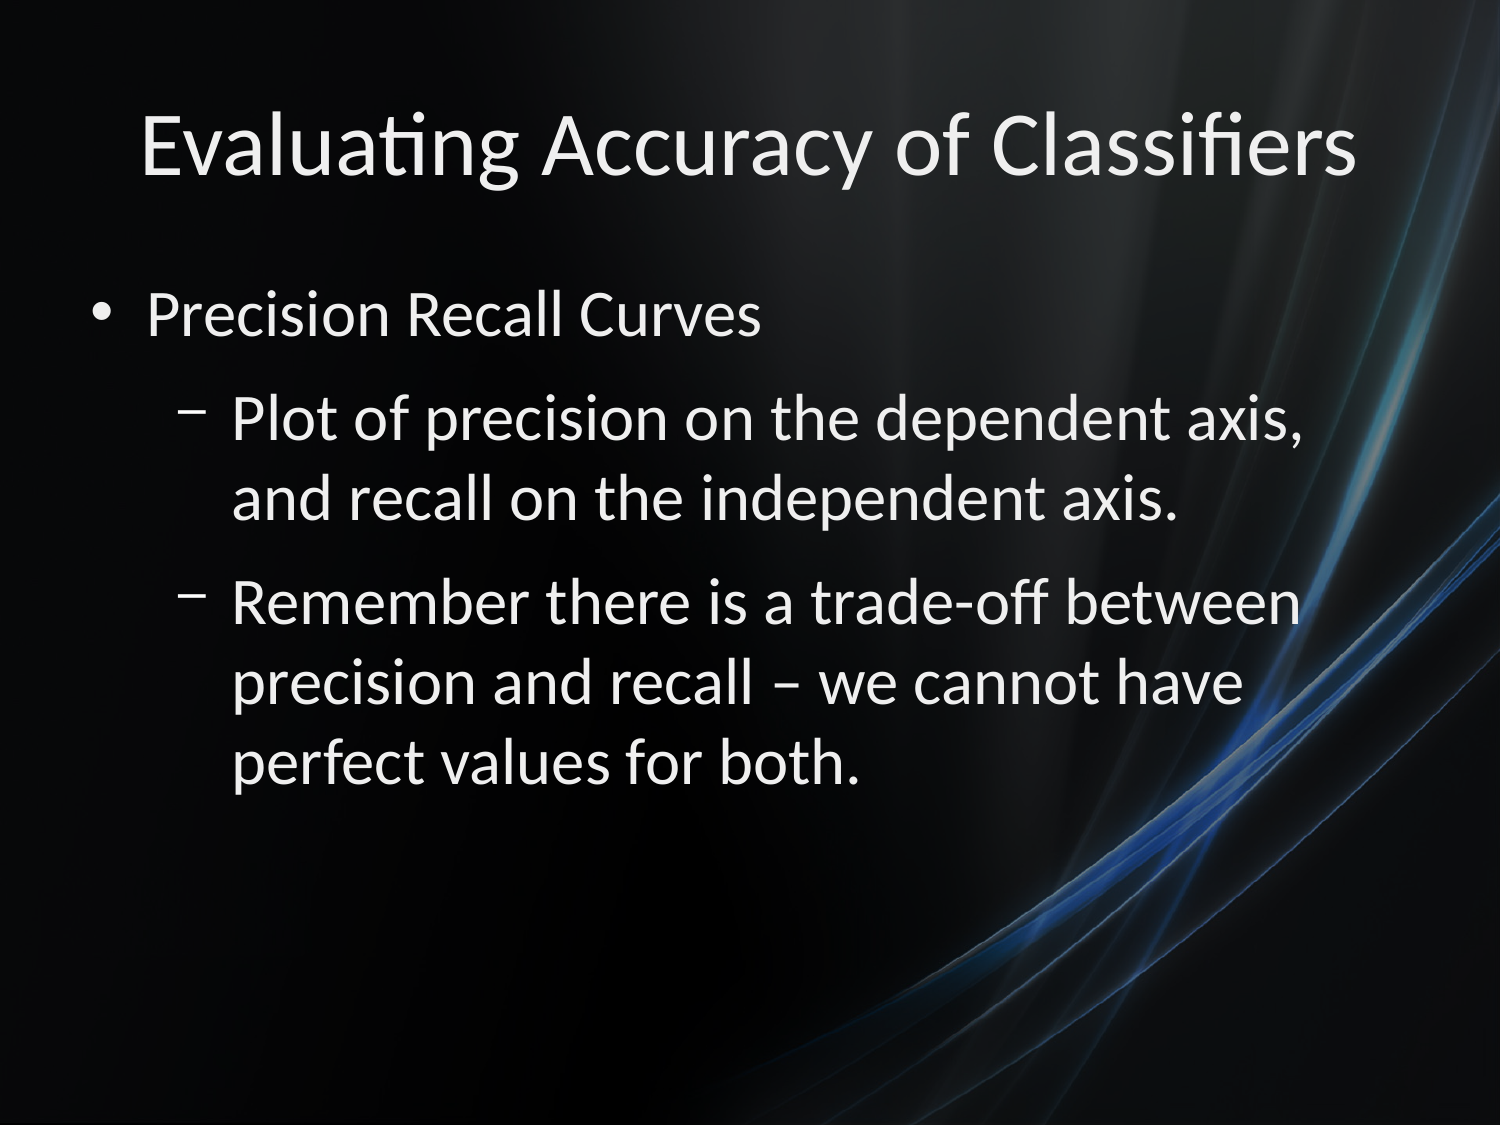

# Evaluating Accuracy of Classifiers
Precision Recall Curves
Plot of precision on the dependent axis, and recall on the independent axis.
Remember there is a trade-off between precision and recall – we cannot have perfect values for both.